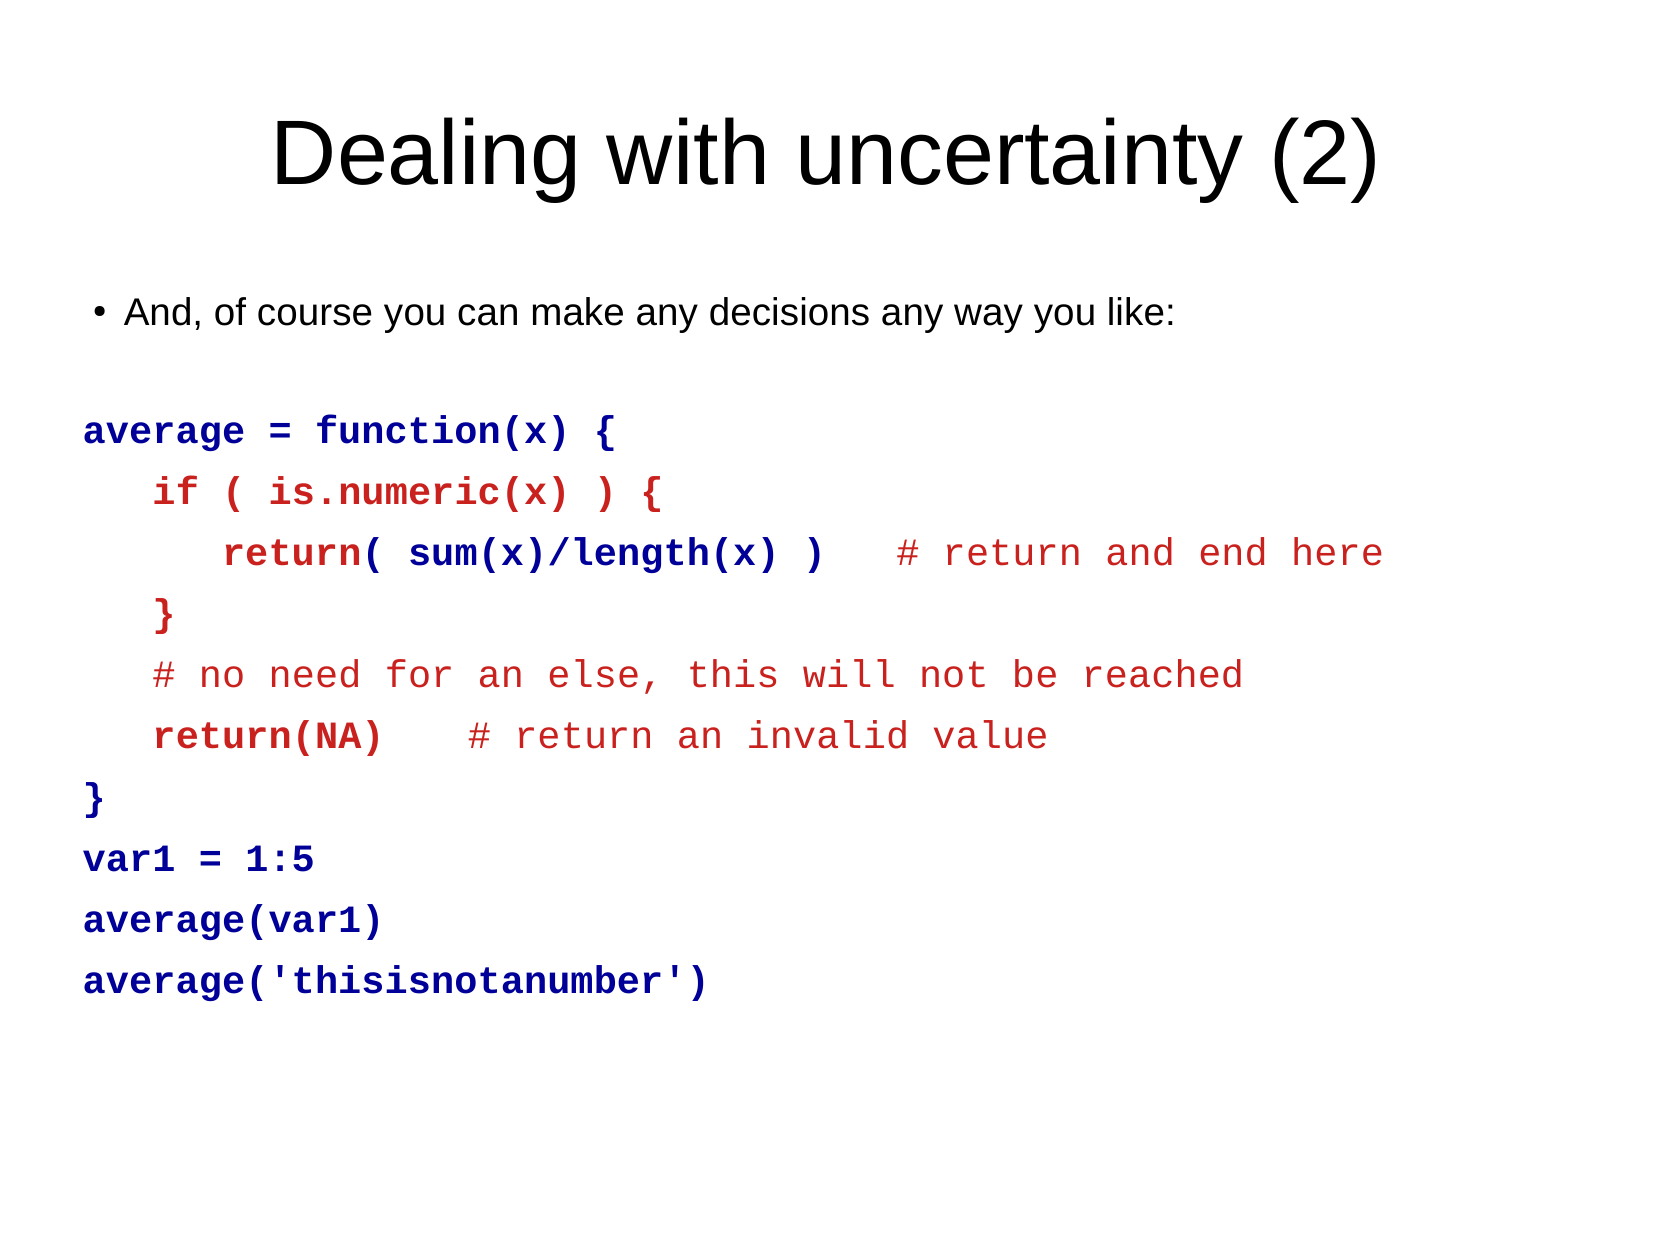

# Dealing with uncertainty (2)
And, of course you can make any decisions any way you like:
average = function(x) {
 if ( is.numeric(x) ) {
 return( sum(x)/length(x) )		# return and end here
 }
 # no need for an else, this will not be reached
 return(NA)		# return an invalid value
}
var1 = 1:5
average(var1)
average('thisisnotanumber')